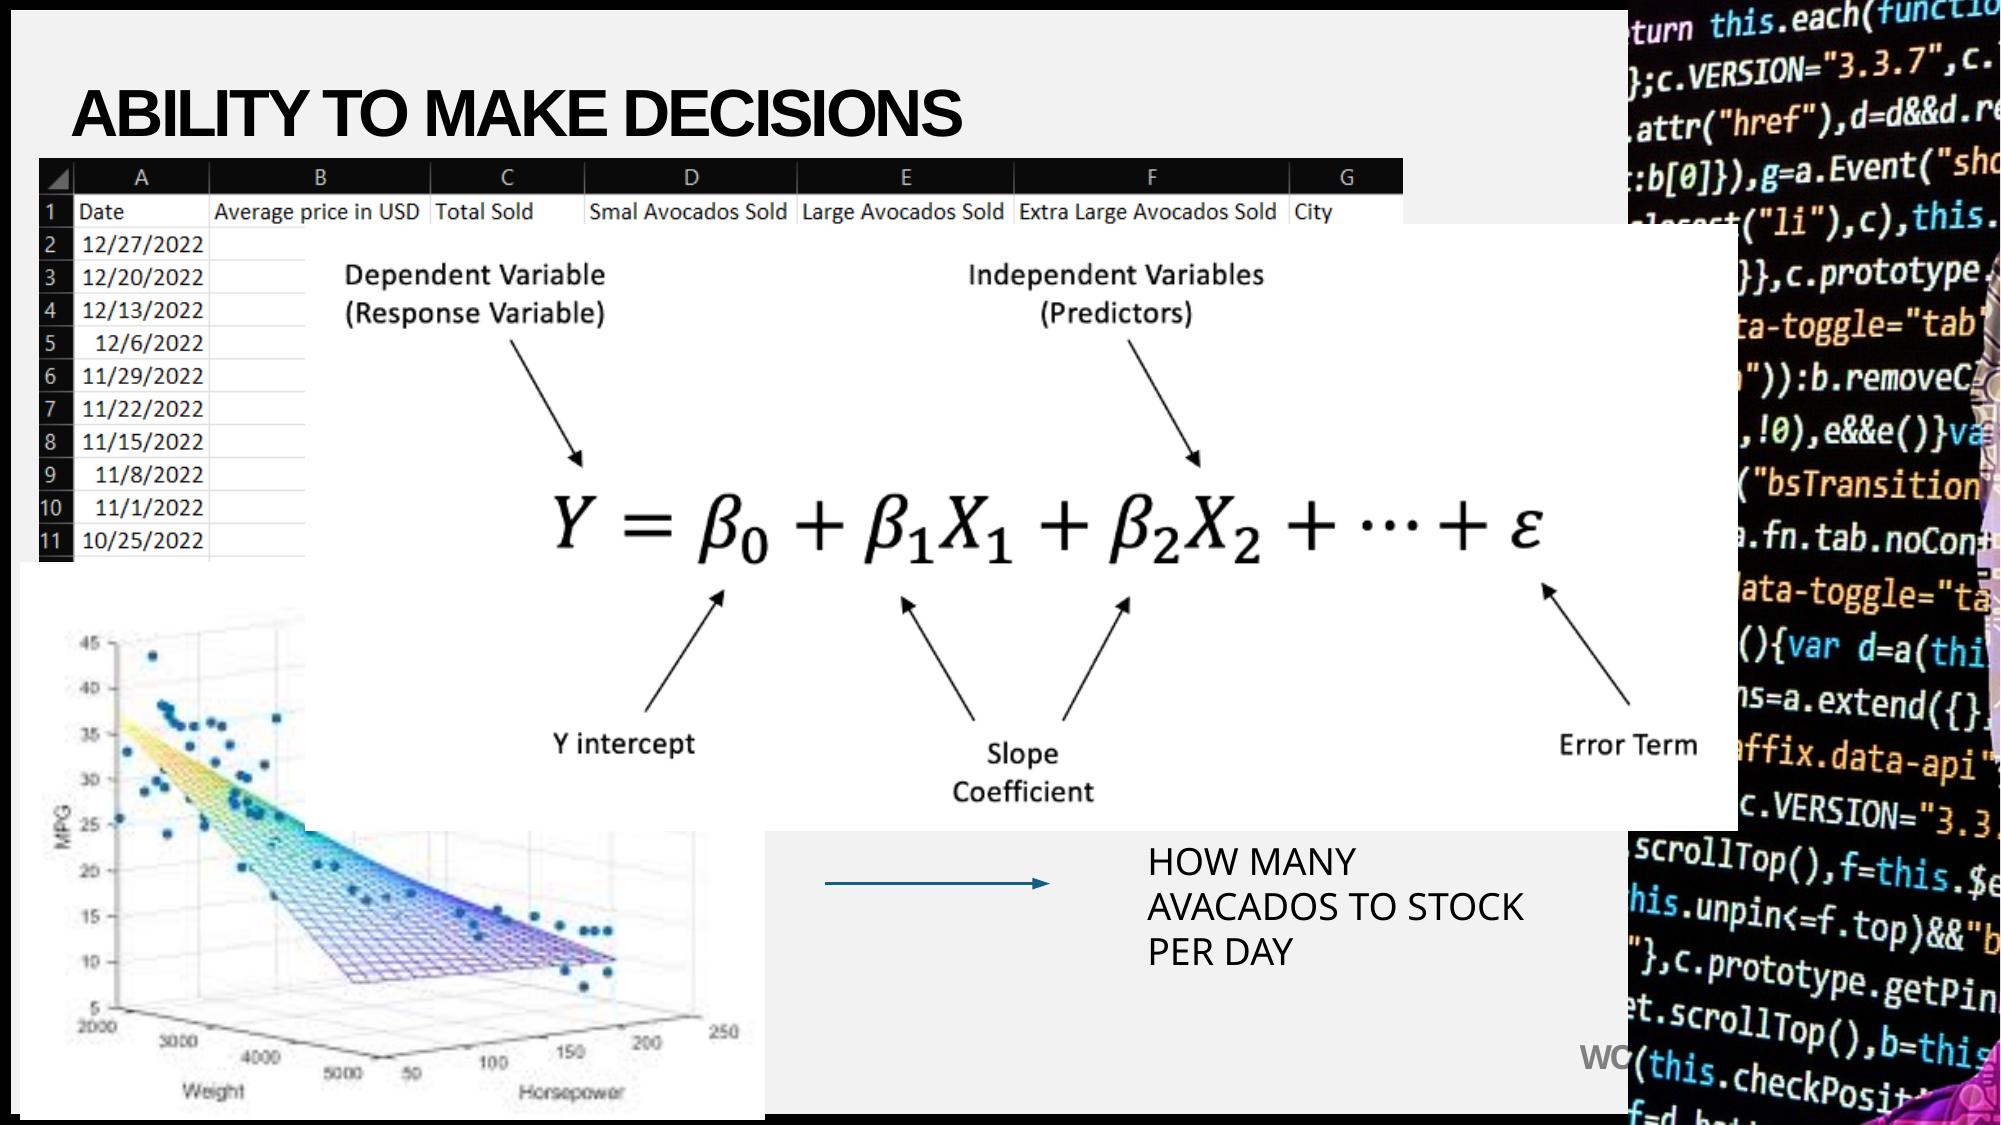

# Image SLide
Ability to make decisions
HOW MANY AVACADOS TO STOCK PER DAY